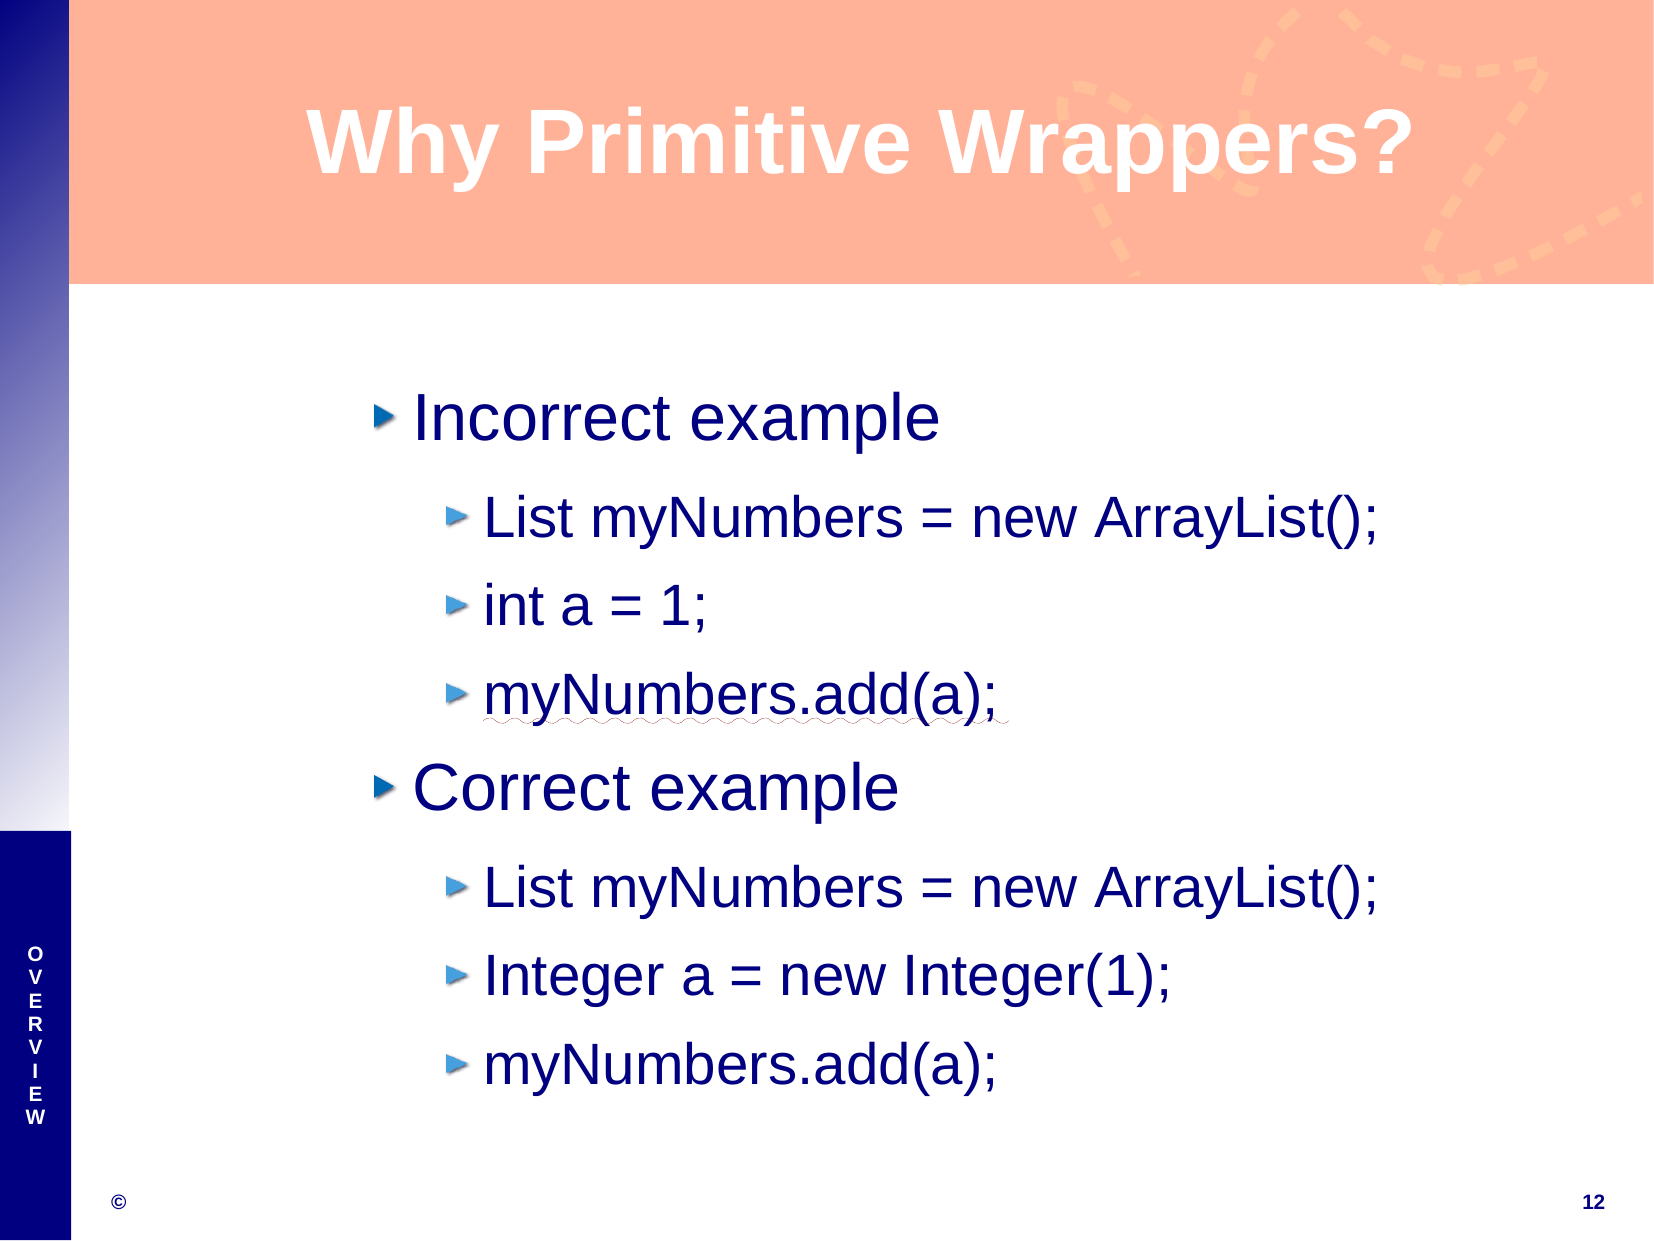

Why Primitive Wrappers?
# Incorrect example
List myNumbers = new ArrayList();
int a = 1;
myNumbers.add(a);
Correct example
List myNumbers = new ArrayList();
Integer a = new Integer(1);
myNumbers.add(a);
O
V
E
R
V
I
E
W